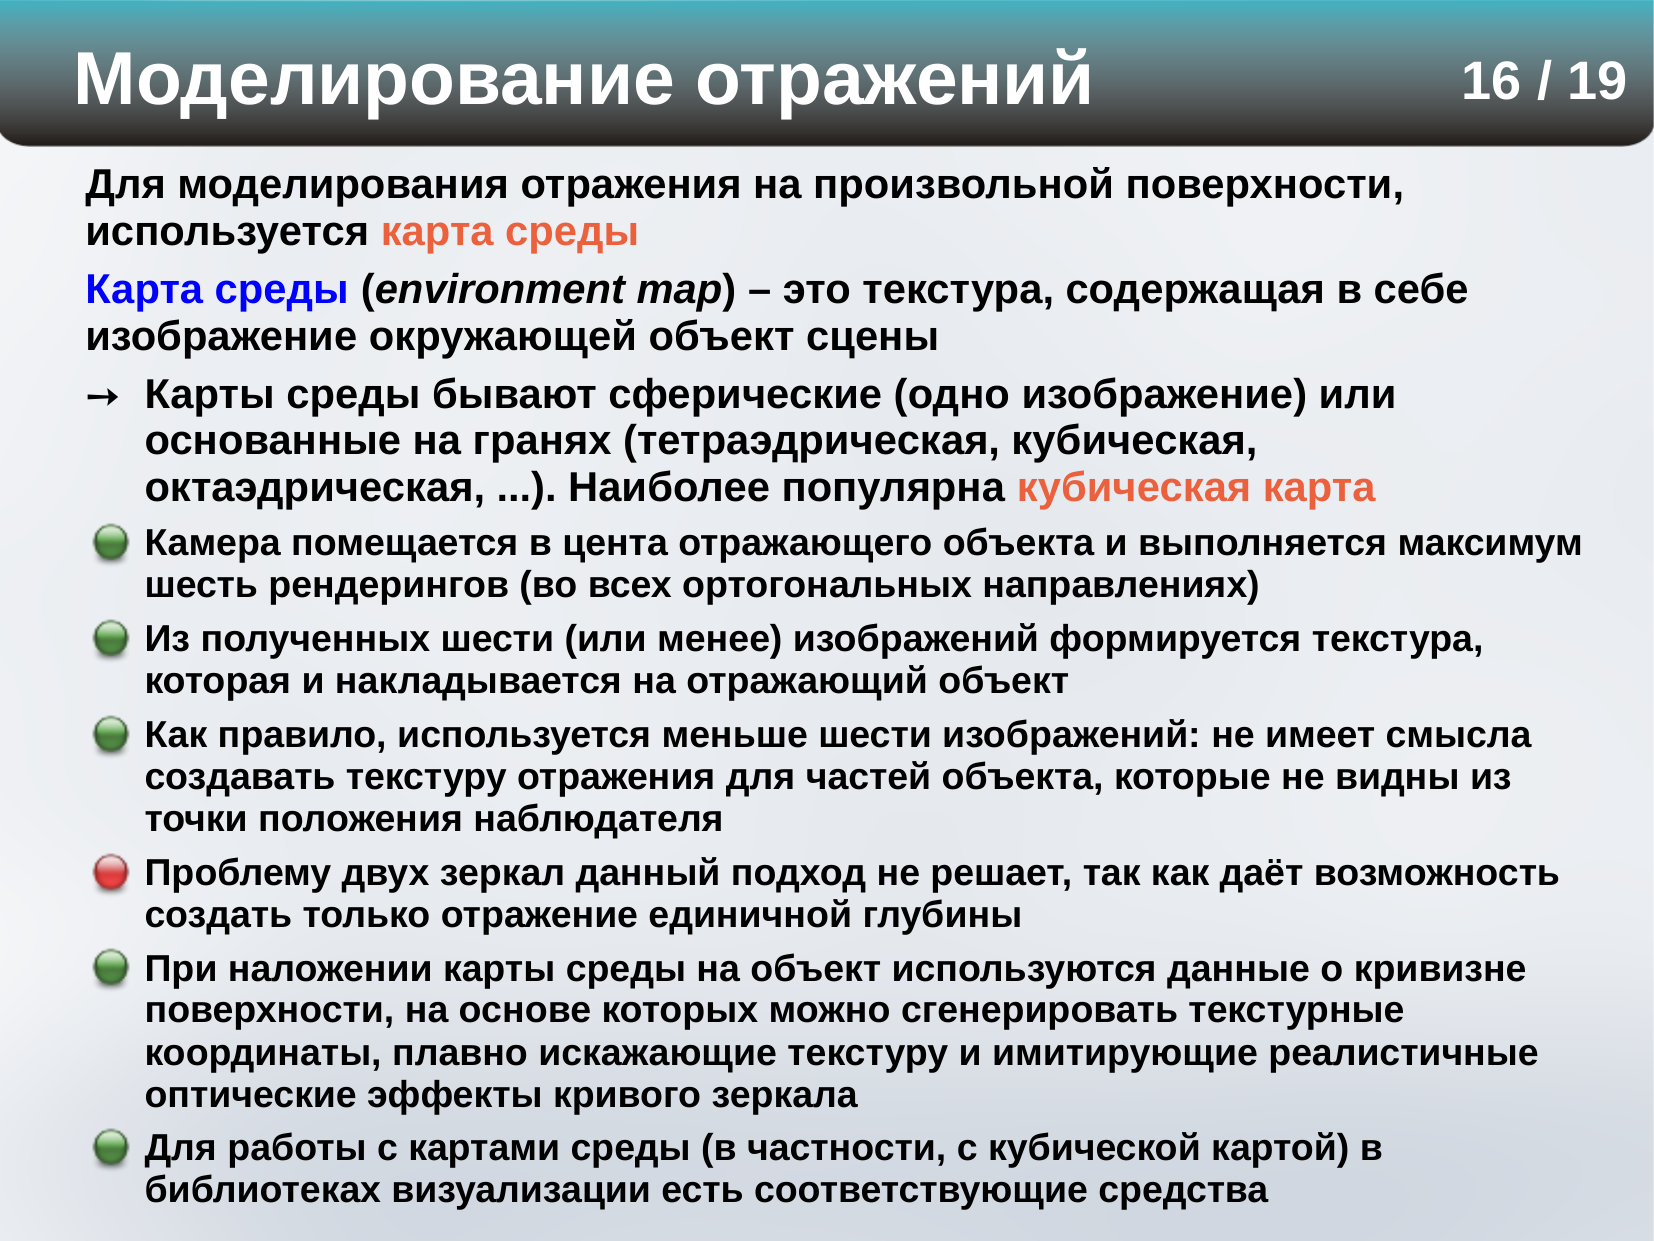

Моделирование отражений
Для моделирования отражения на произвольной поверхности, используется карта среды
Карта среды (environment map) – это текстура, содержащая в себе изображение окружающей объект сцены
Карты среды бывают сферические (одно изображение) или основанные на гранях (тетраэдрическая, кубическая, октаэдрическая, ...). Наиболее популярна кубическая карта
Камера помещается в цента отражающего объекта и выполняется максимум шесть рендерингов (во всех ортогональных направлениях)
Из полученных шести (или менее) изображений формируется текстура, которая и накладывается на отражающий объект
Как правило, используется меньше шести изображений: не имеет смысла создавать текстуру отражения для частей объекта, которые не видны из точки положения наблюдателя
Проблему двух зеркал данный подход не решает, так как даёт возможность создать только отражение единичной глубины
При наложении карты среды на объект используются данные о кривизне поверхности, на основе которых можно сгенерировать текстурные координаты, плавно искажающие текстуру и имитирующие реалистичные оптические эффекты кривого зеркала
Для работы с картами среды (в частности, с кубической картой) в библиотеках визуализации есть соответствующие средства